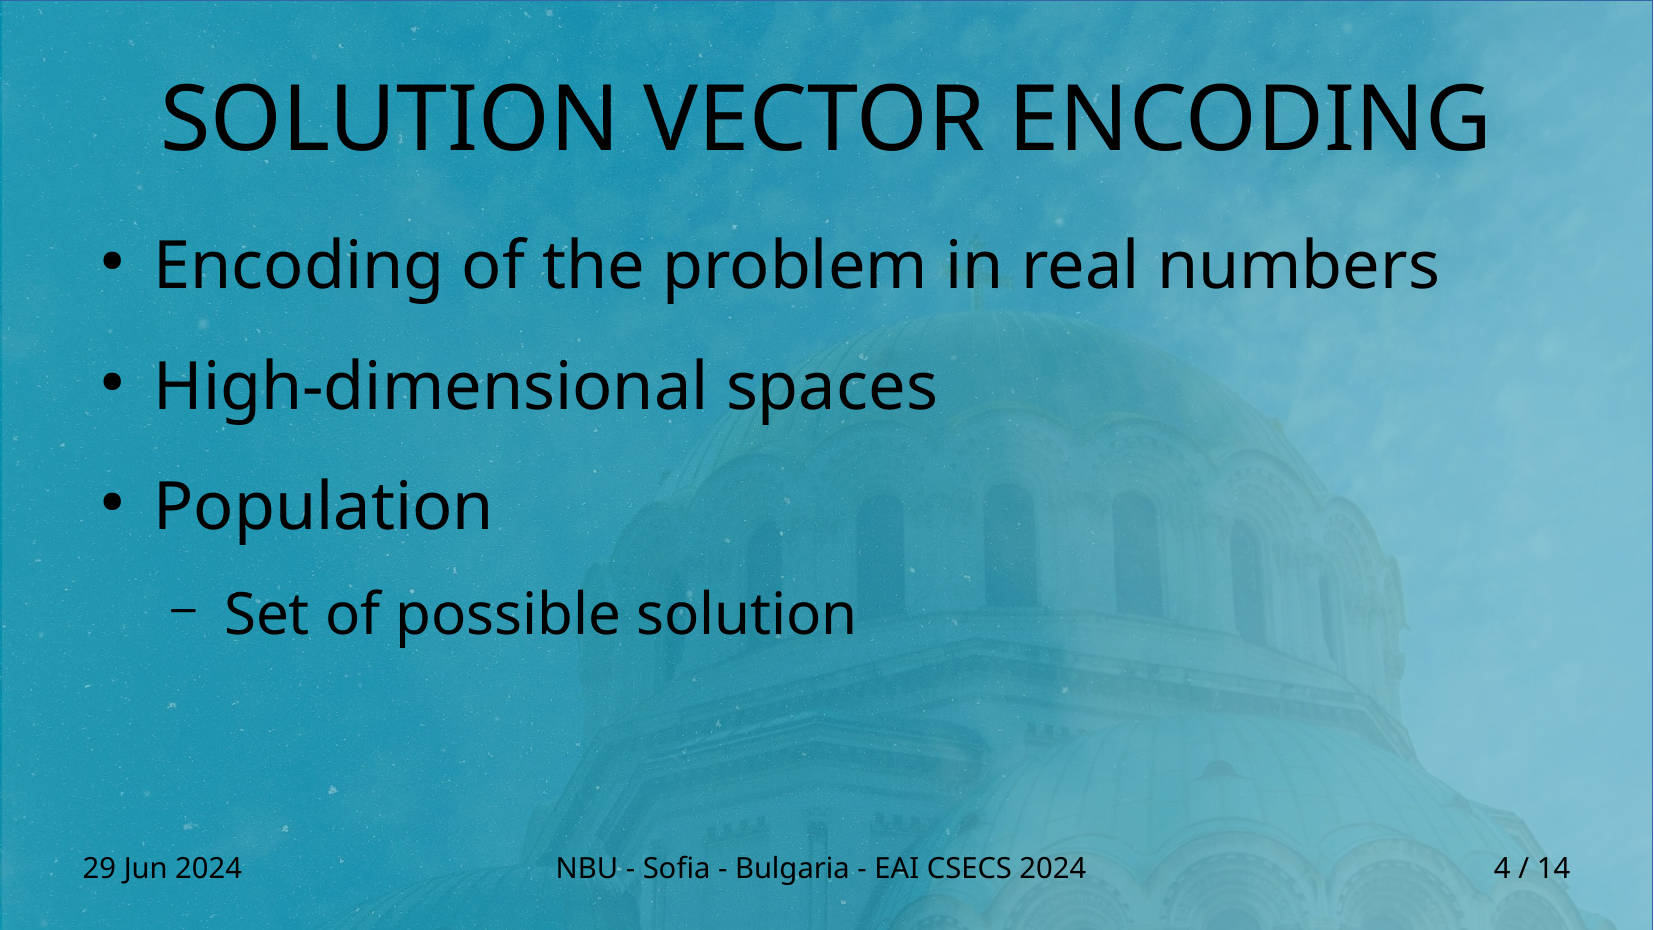

# SOLUTION VECTOR ENCODING
Encoding of the problem in real numbers
High-dimensional spaces
Population
Set of possible solution
29 Jun 2024
NBU - Sofia - Bulgaria - EAI CSECS 2024
4